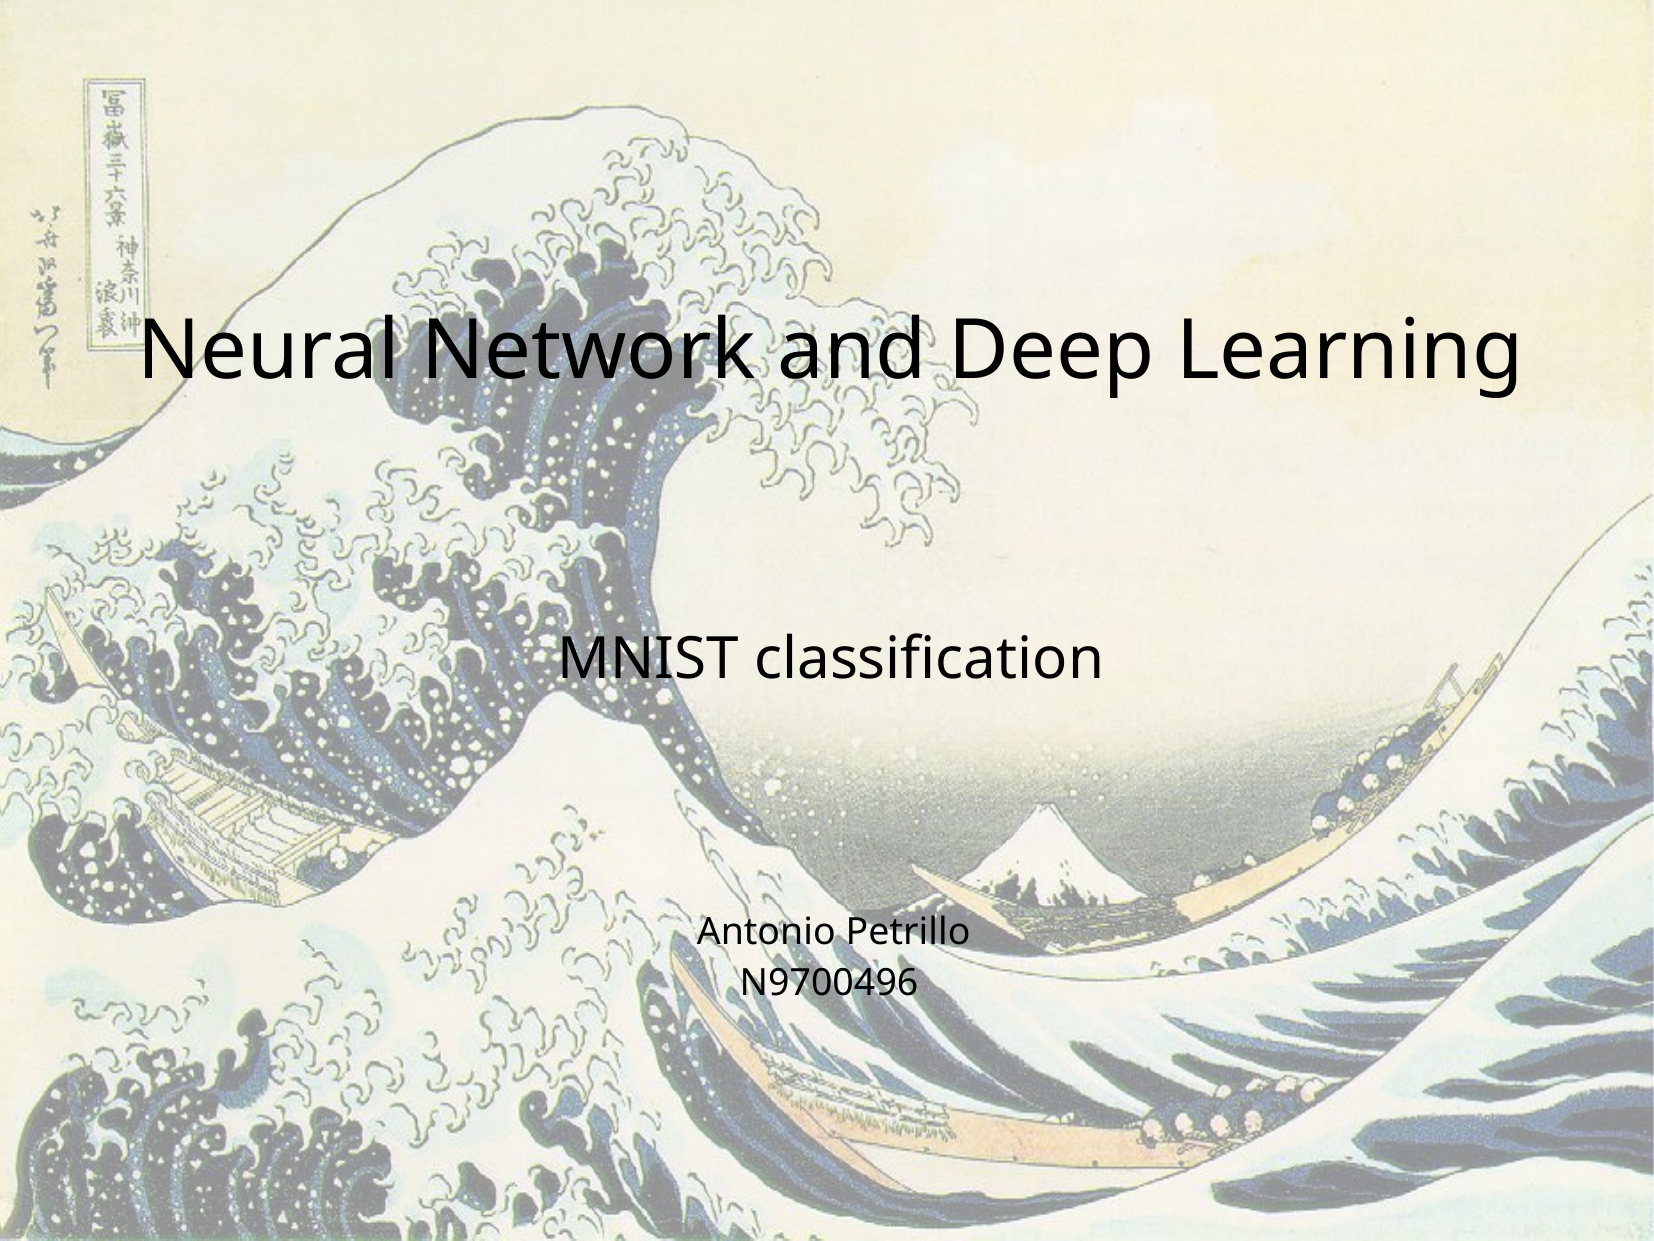

# Neural Network and Deep Learning
MNIST classification
 Antonio Petrillo
N9700496